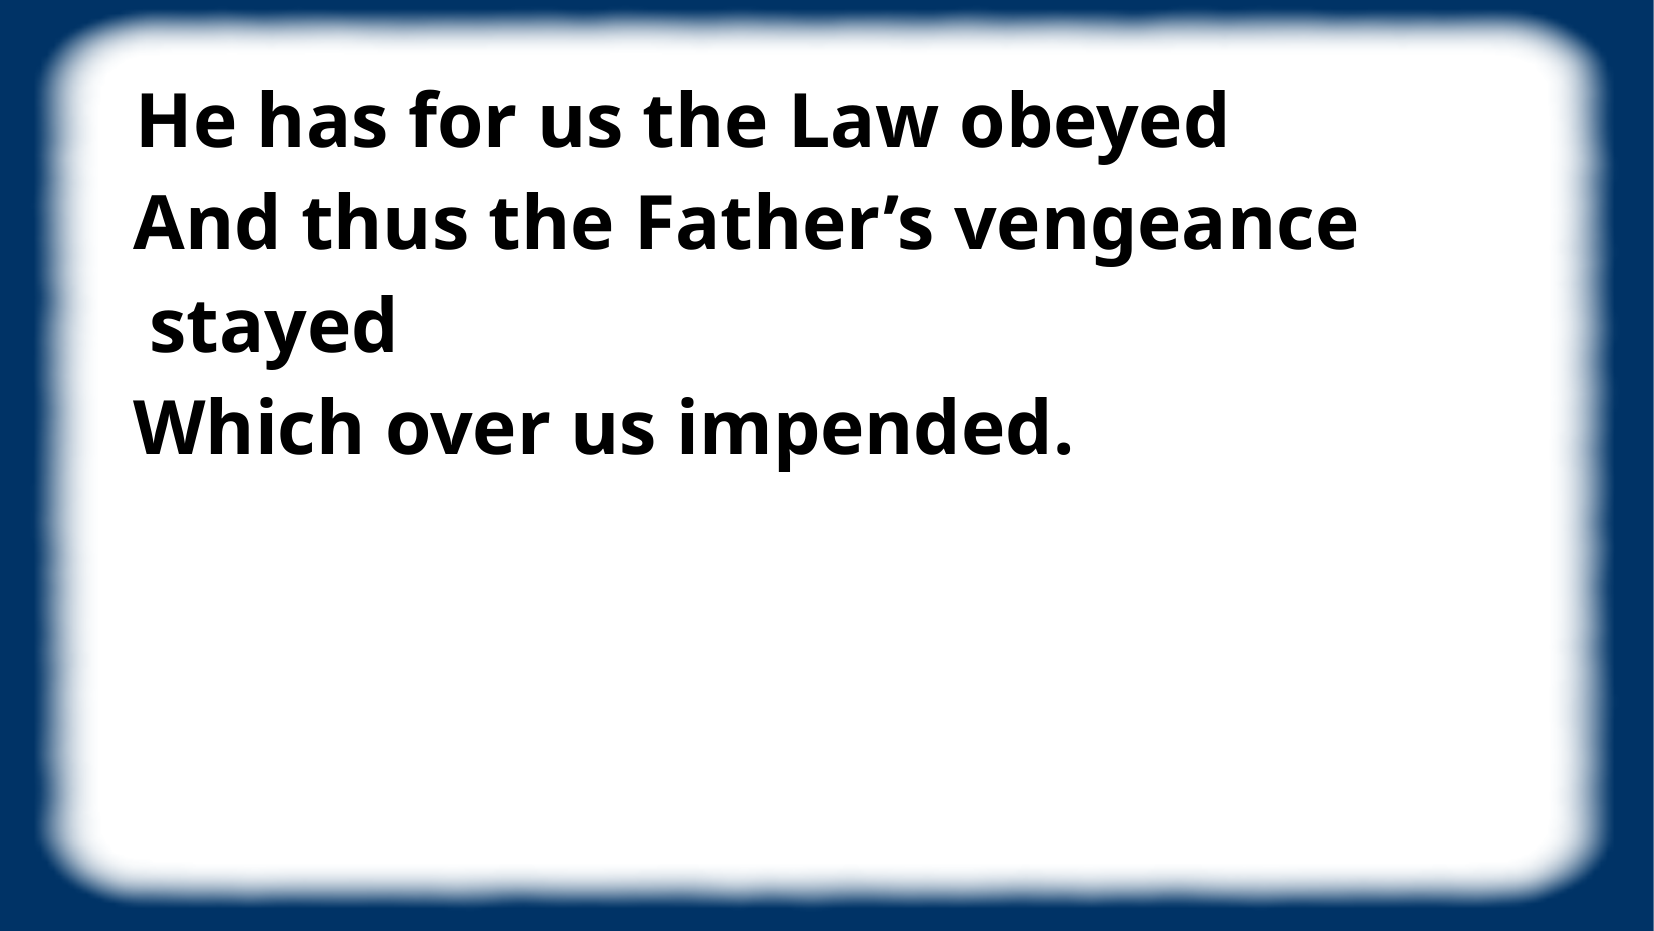

He has for us the Law obeyed
 And thus the Father’s vengeance stayed
 Which over us impended.